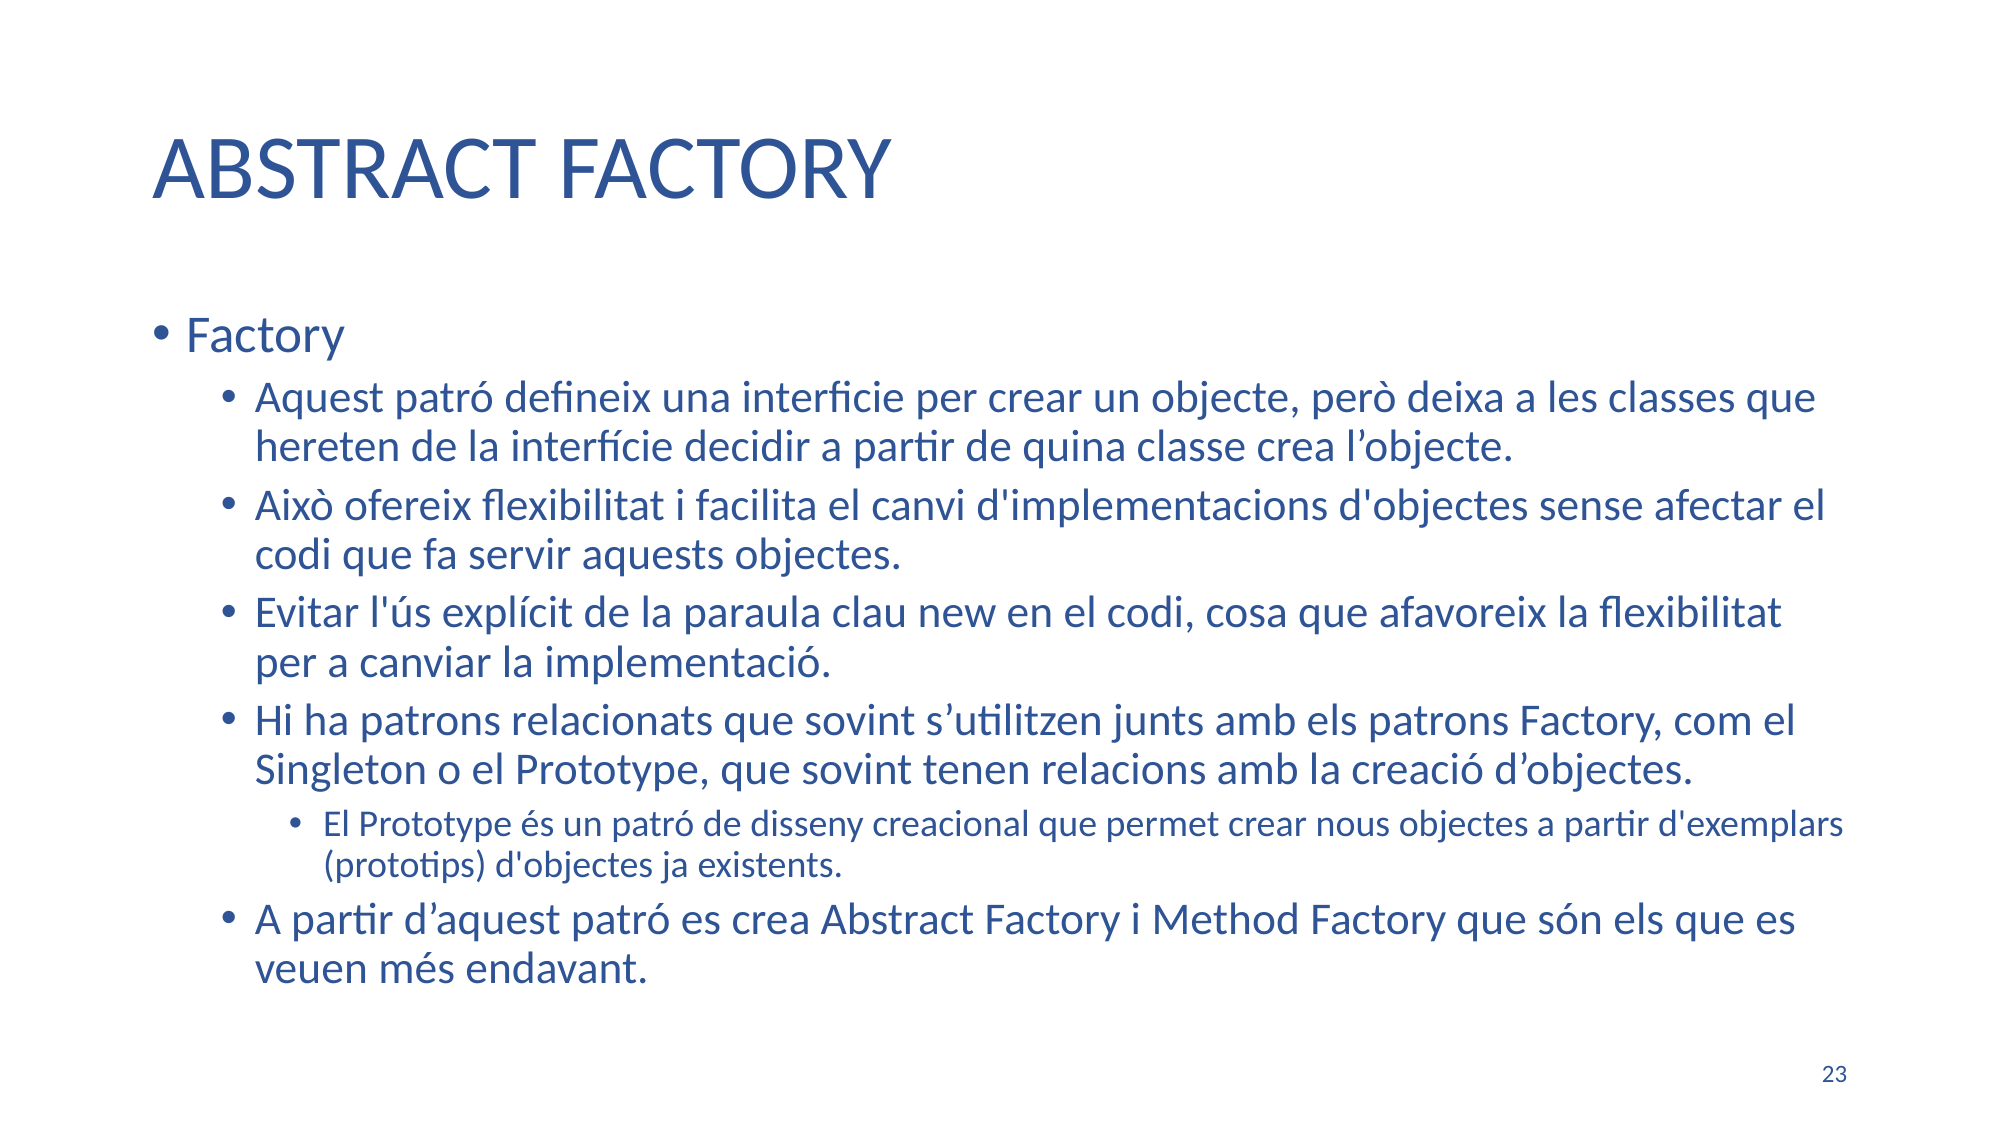

# ABSTRACT FACTORY
Factory
Aquest patró defineix una interficie per crear un objecte, però deixa a les classes que hereten de la interfície decidir a partir de quina classe crea l’objecte.
Això ofereix flexibilitat i facilita el canvi d'implementacions d'objectes sense afectar el codi que fa servir aquests objectes.
Evitar l'ús explícit de la paraula clau new en el codi, cosa que afavoreix la flexibilitat per a canviar la implementació.
Hi ha patrons relacionats que sovint s’utilitzen junts amb els patrons Factory, com el Singleton o el Prototype, que sovint tenen relacions amb la creació d’objectes.
El Prototype és un patró de disseny creacional que permet crear nous objectes a partir d'exemplars (prototips) d'objectes ja existents.
A partir d’aquest patró es crea Abstract Factory i Method Factory que són els que es veuen més endavant.